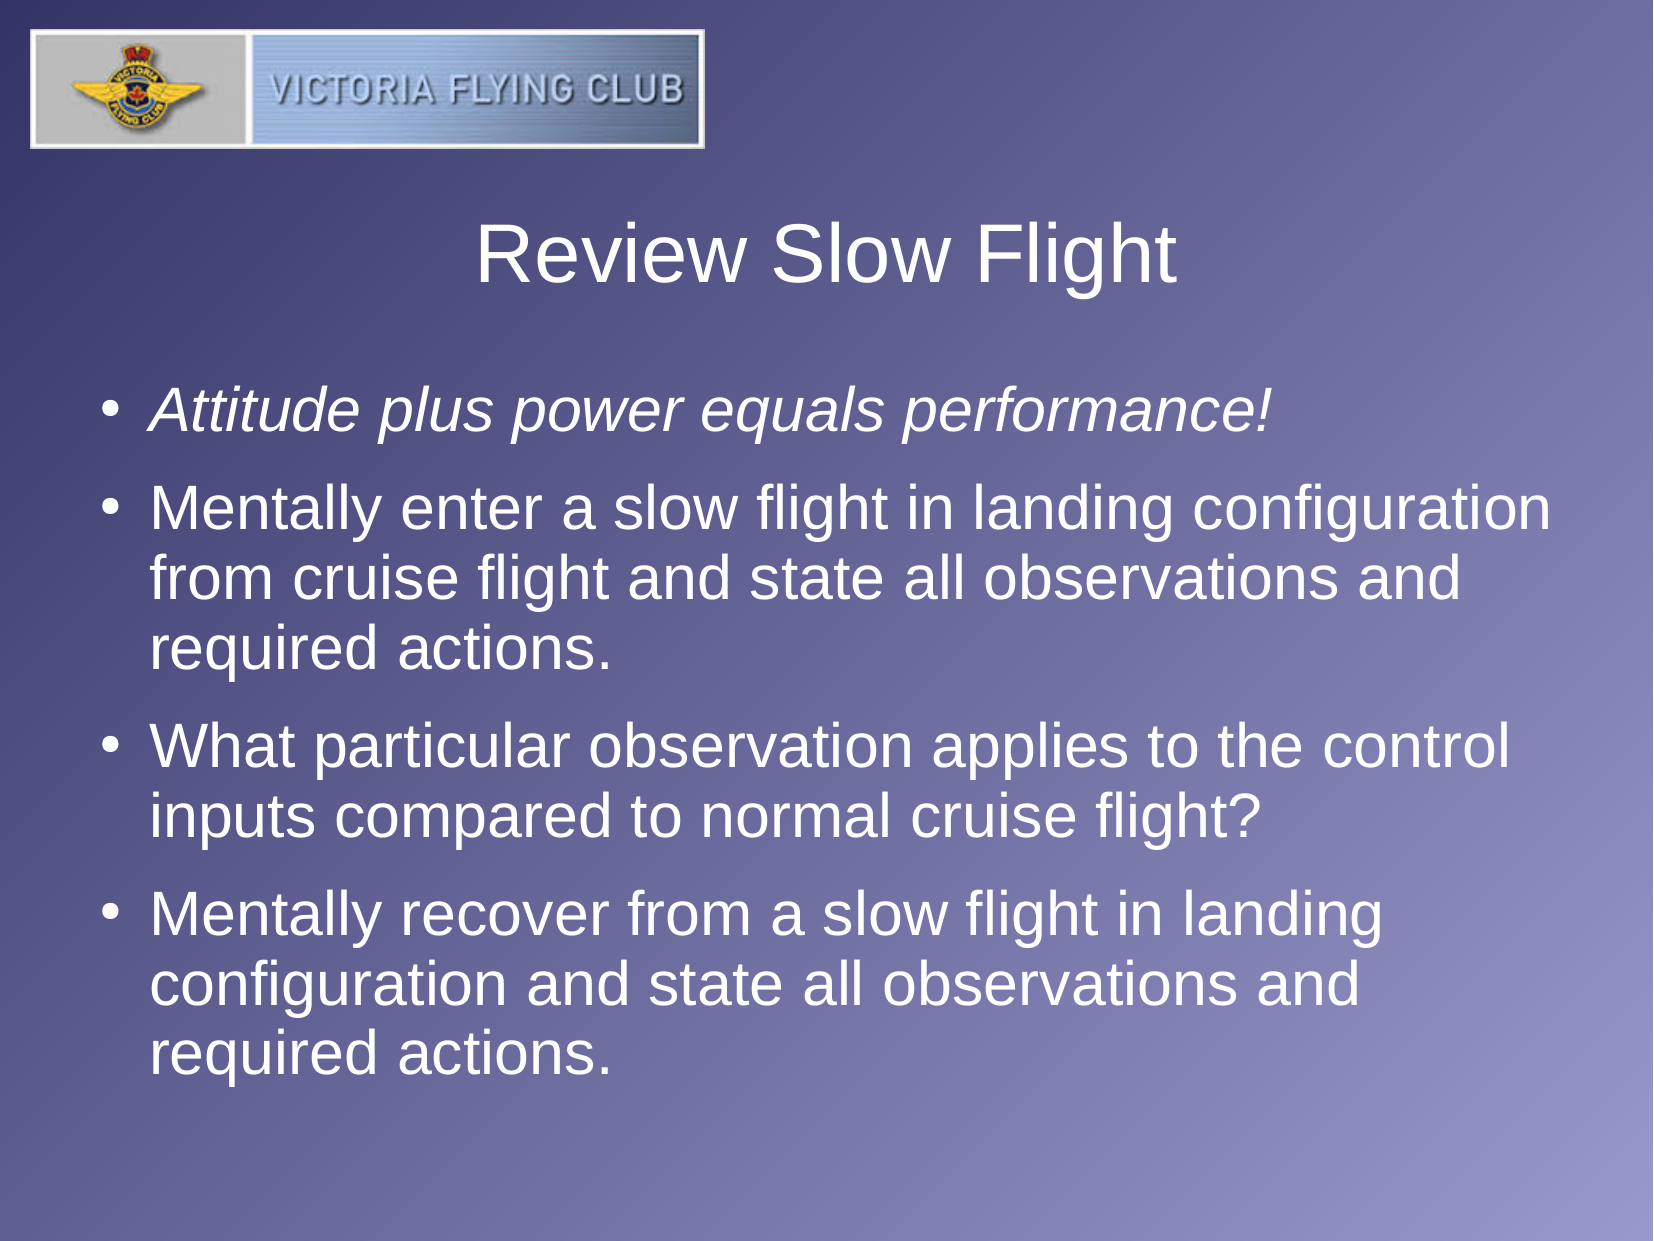

# Review Slow Flight
Attitude plus power equals performance!
Mentally enter a slow flight in landing configuration from cruise flight and state all observations and required actions.
What particular observation applies to the control inputs compared to normal cruise flight?
Mentally recover from a slow flight in landing configuration and state all observations and required actions.